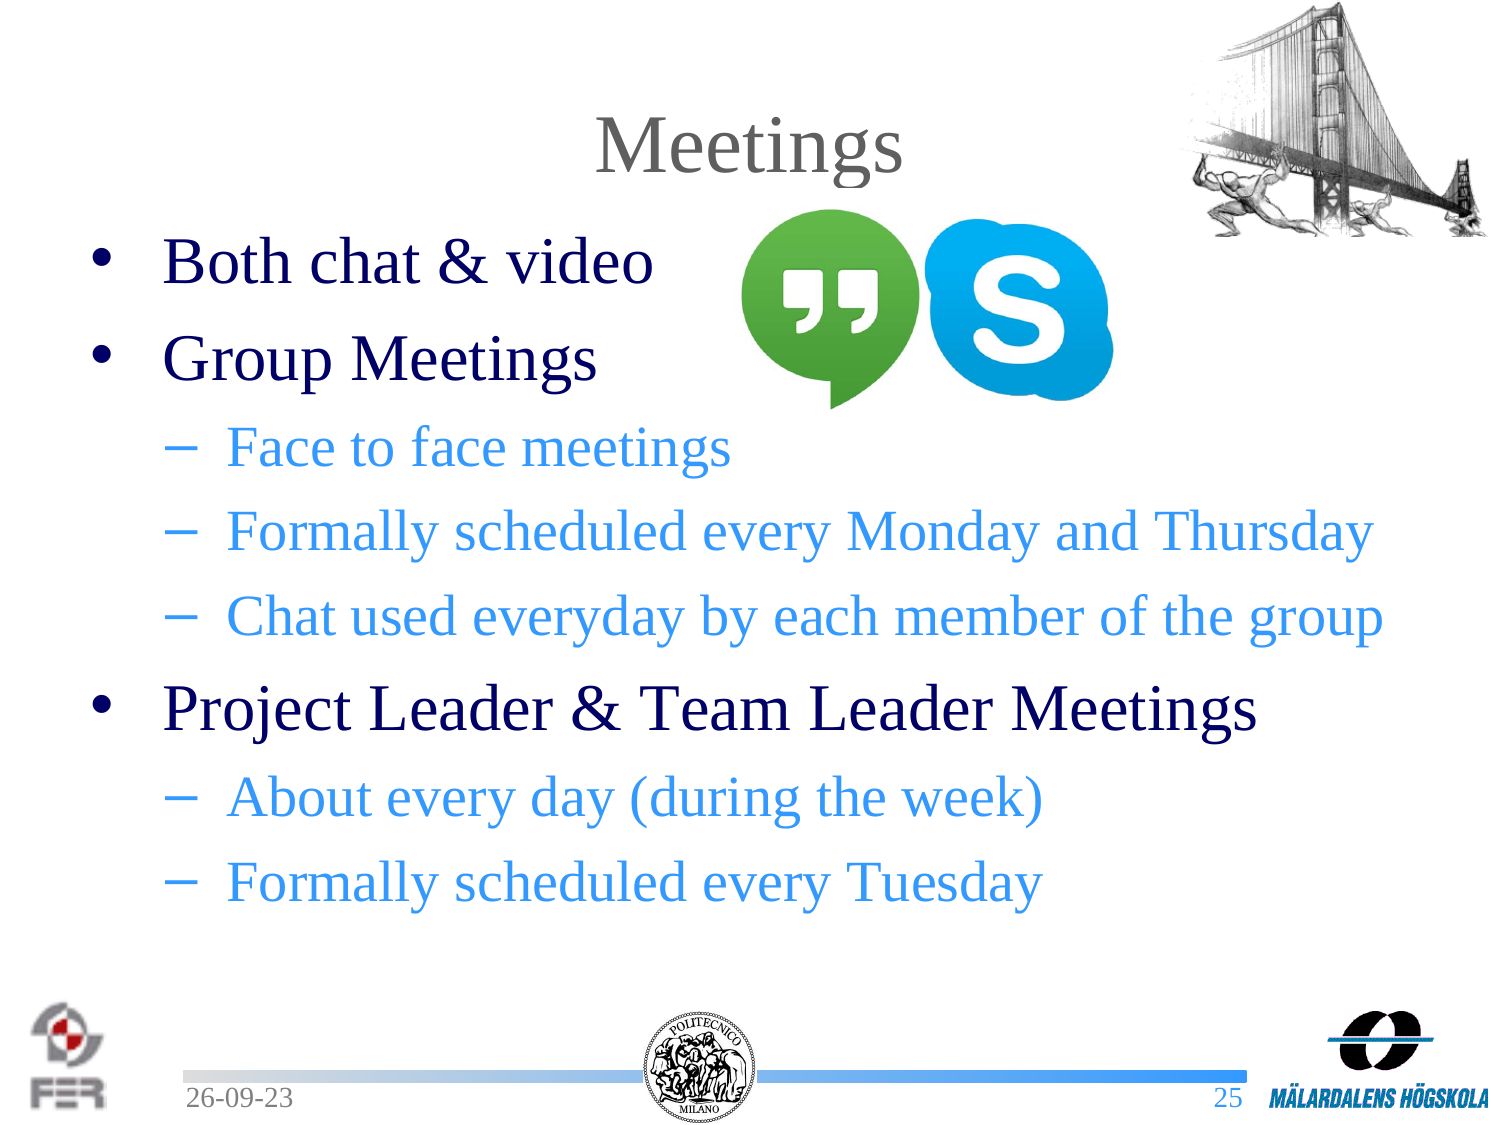

# Meetings
 Both chat & video
 Group Meetings
 Face to face meetings
 Formally scheduled every Monday and Thursday
 Chat used everyday by each member of the group
 Project Leader & Team Leader Meetings
 About every day (during the week)
 Formally scheduled every Tuesday
26-08-21